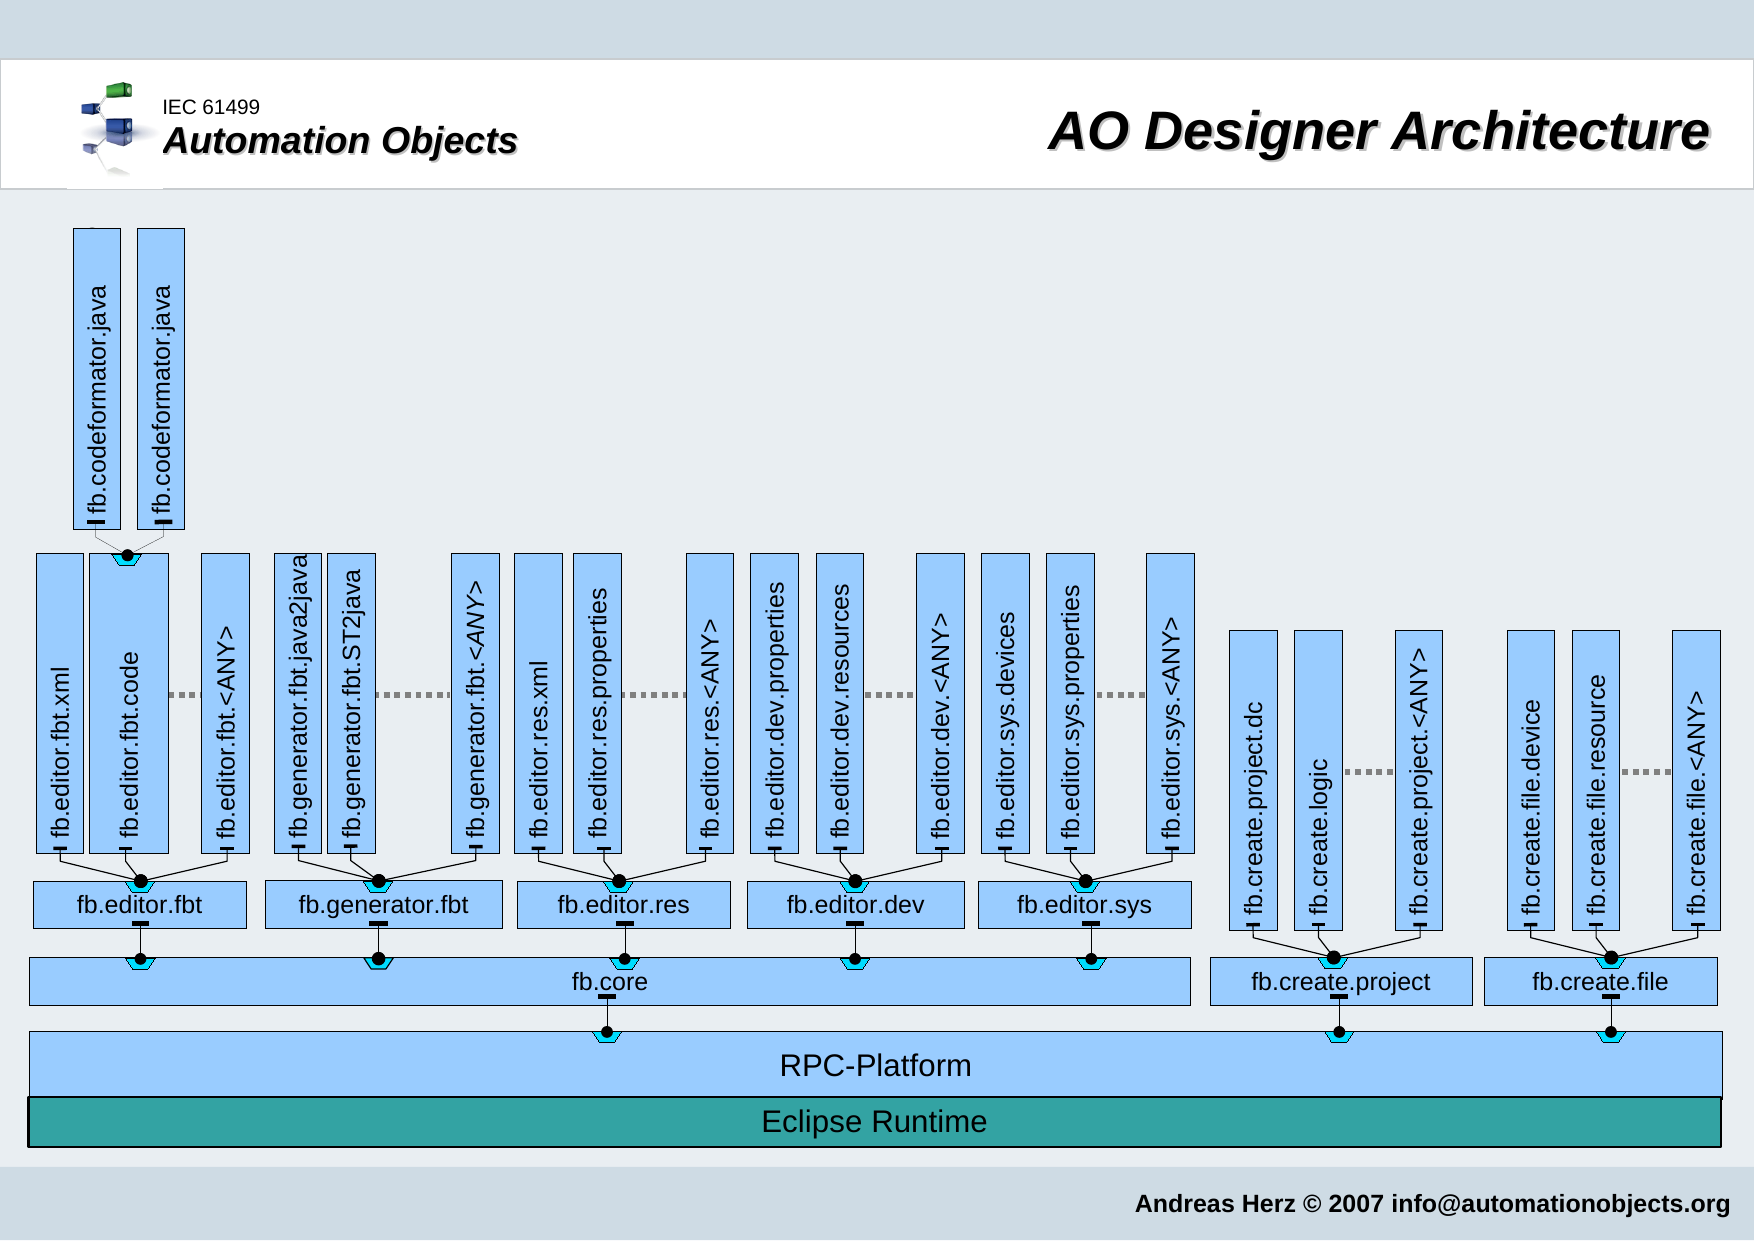

# AO Designer Architecture
IEC 61499
Automation Objects
fb.codeformator.java
fb.codeformator.java
fb.editor.fbt.code
fb.generator.fbt.java2java
fb.generator.fbt.ST2java
fb.generator.fbt.<ANY>
fb.editor.fbt.xml
fb.editor.res.properties
fb.editor.dev.properties
fb.editor.res.xml
fb.editor.res.<ANY>
fb.editor.dev.resources
fb.editor.fbt.<ANY>
fb.editor.dev.<ANY>
fb.editor.sys.devices
fb.editor.sys.properties
fb.editor.sys.<ANY>
fb.create.project.dc
fb.create.logic
fb.create.project.<ANY>
fb.create.file.device
fb.create.file.resource
fb.create.file.<ANY>
fb.generator.fbt
fb.editor.fbt
fb.editor.res
fb.editor.dev
fb.editor.sys
fb.core
fb.create.project
fb.create.file
RPC-Platform
Eclipse Runtime
Andreas Herz © 2007 info@automationobjects.org